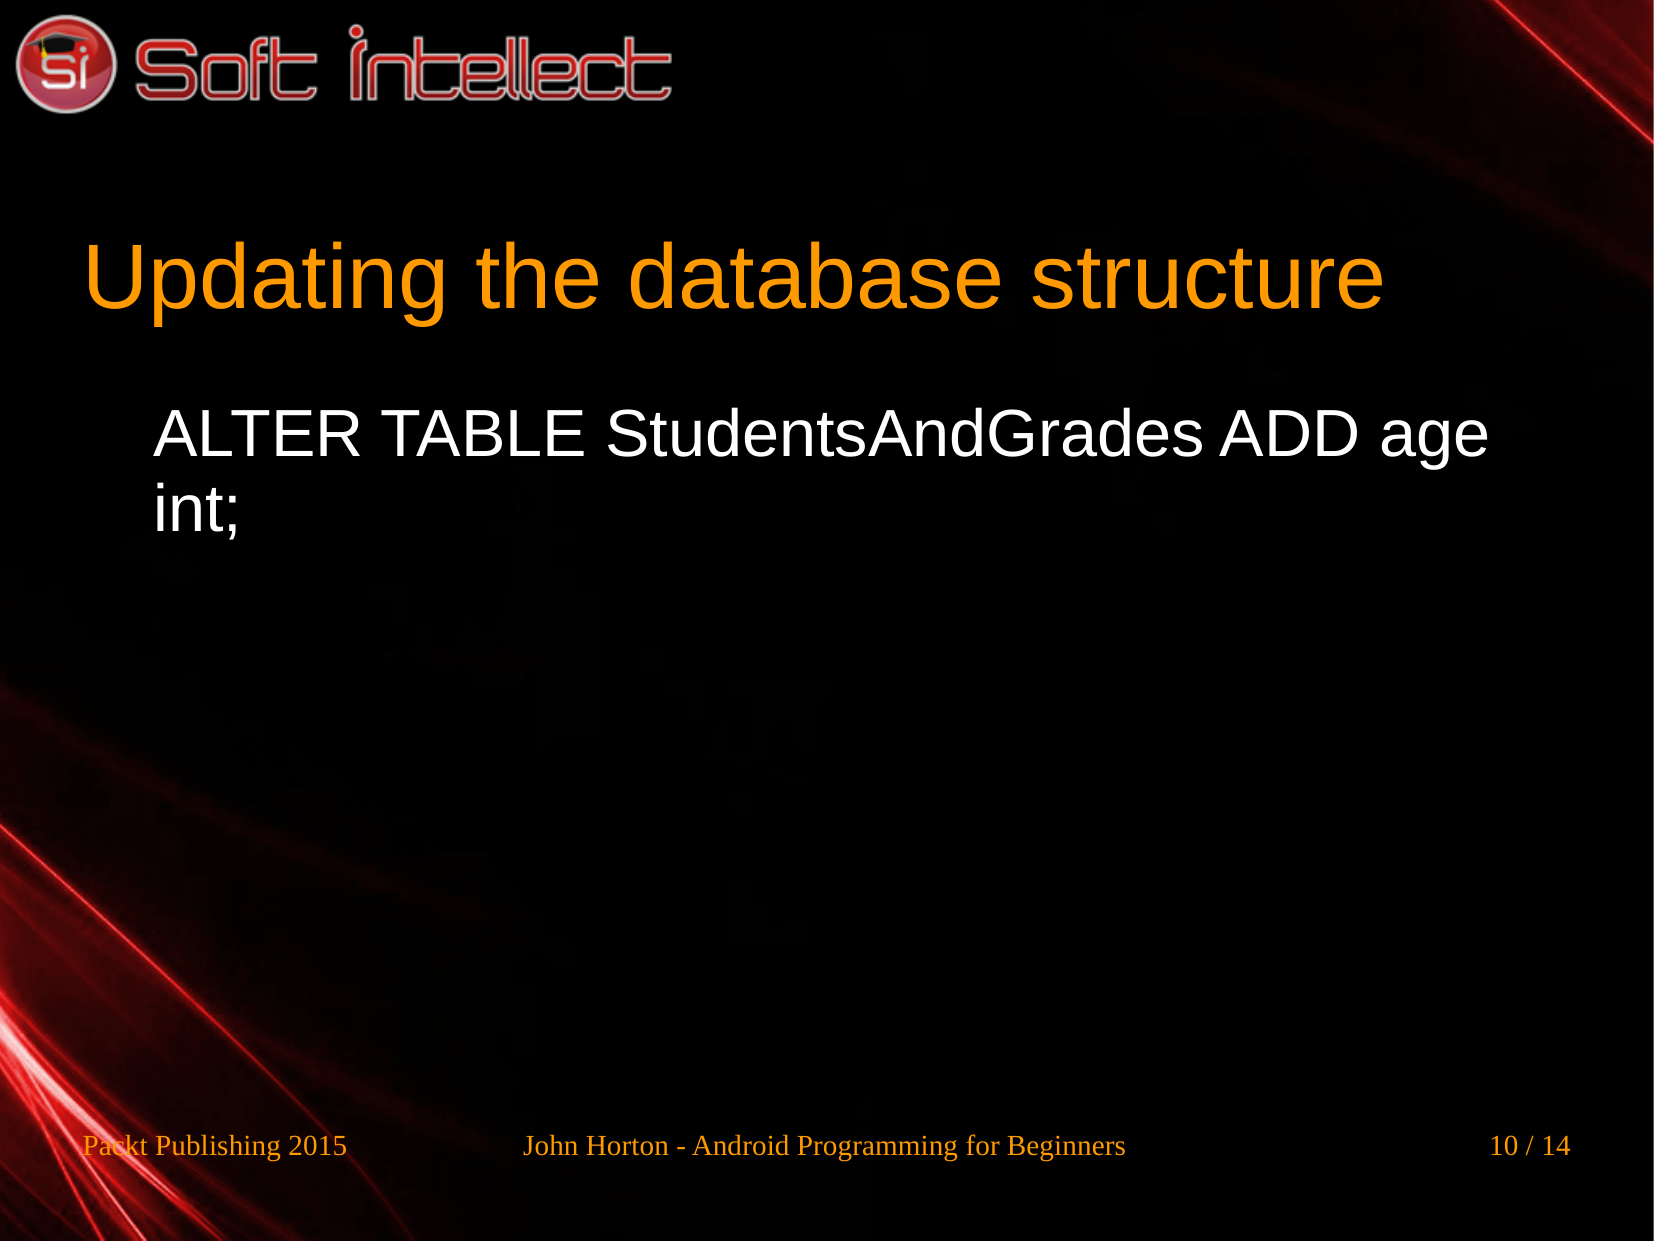

# Updating the database structure
ALTER TABLE StudentsAndGrades ADD age int;
Packt Publishing 2015
John Horton - Android Programming for Beginners
10